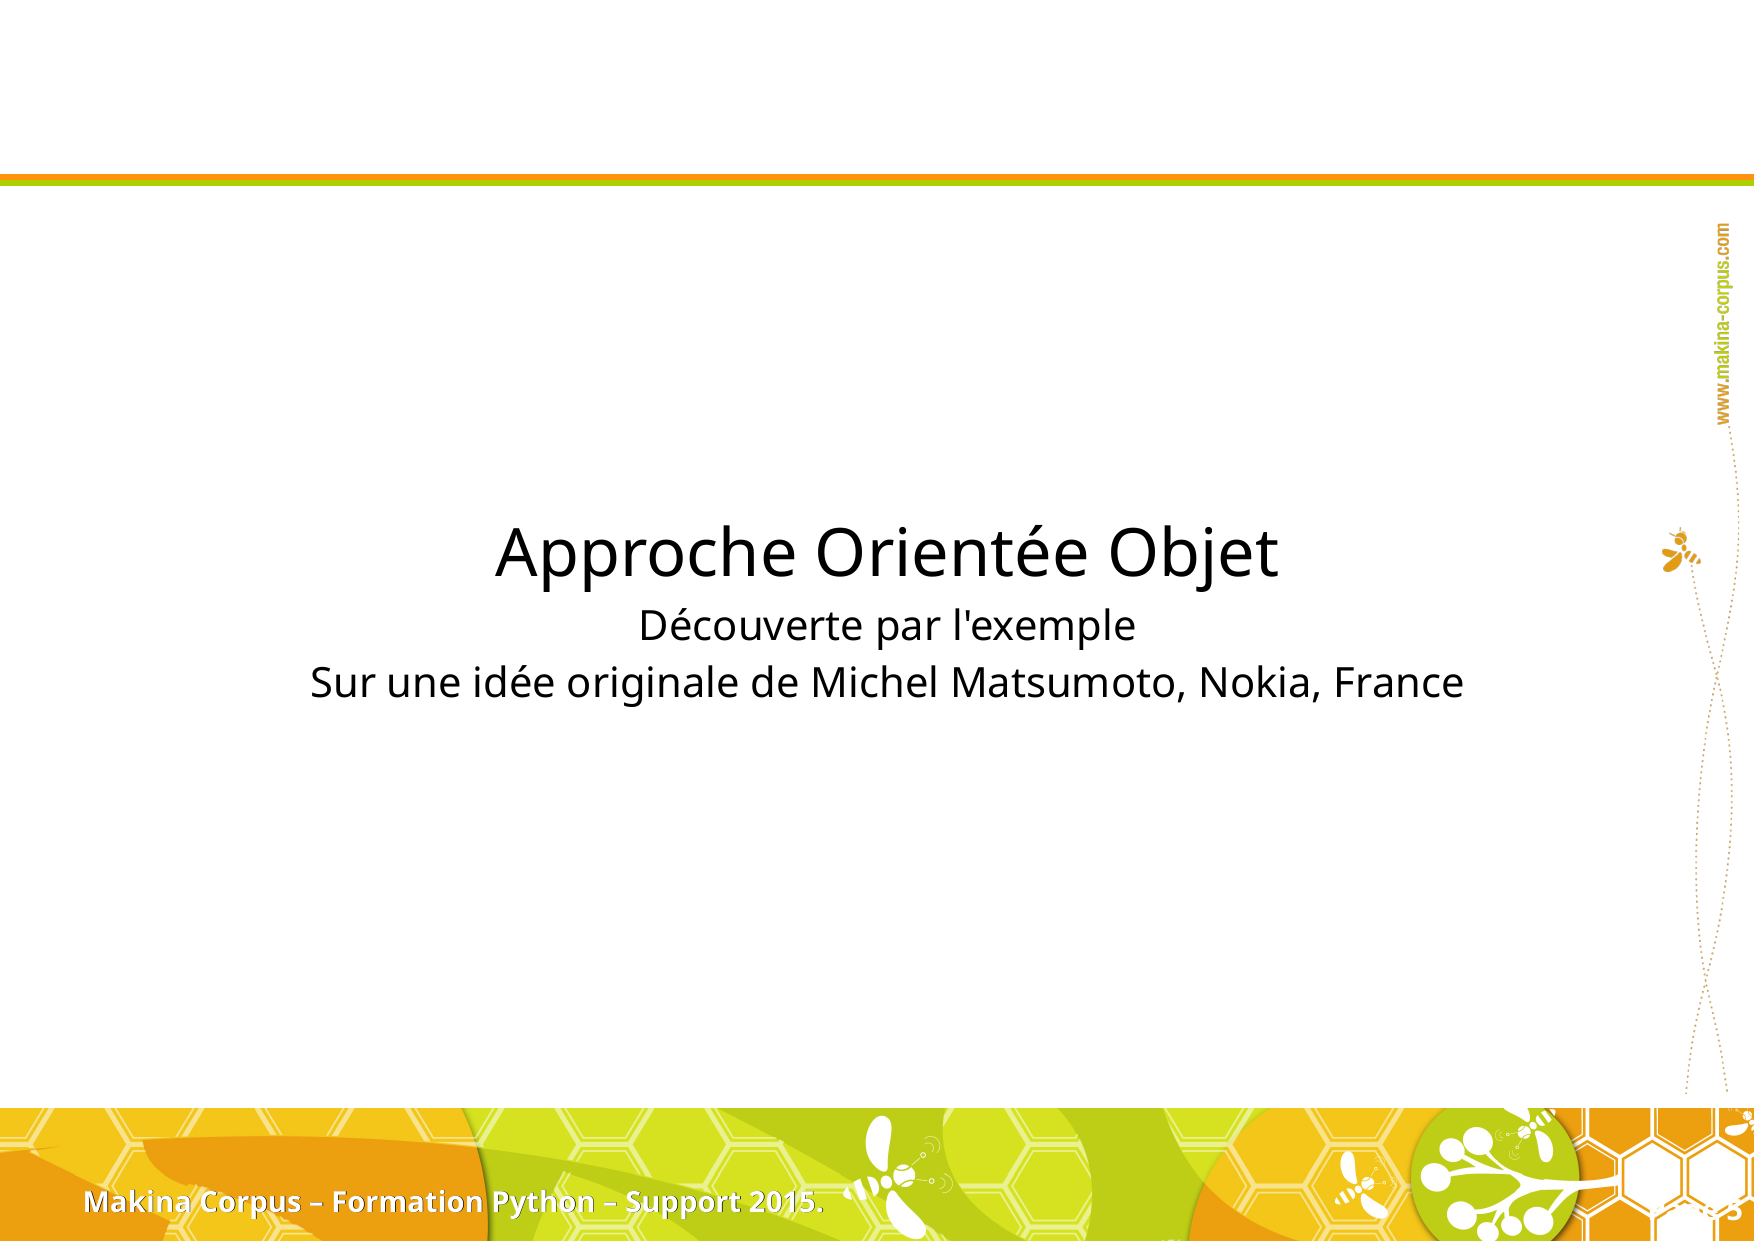

# Approche Orientée Objet Découverte par l'exemple Sur une idée originale de Michel Matsumoto, Nokia, France
tesg
5